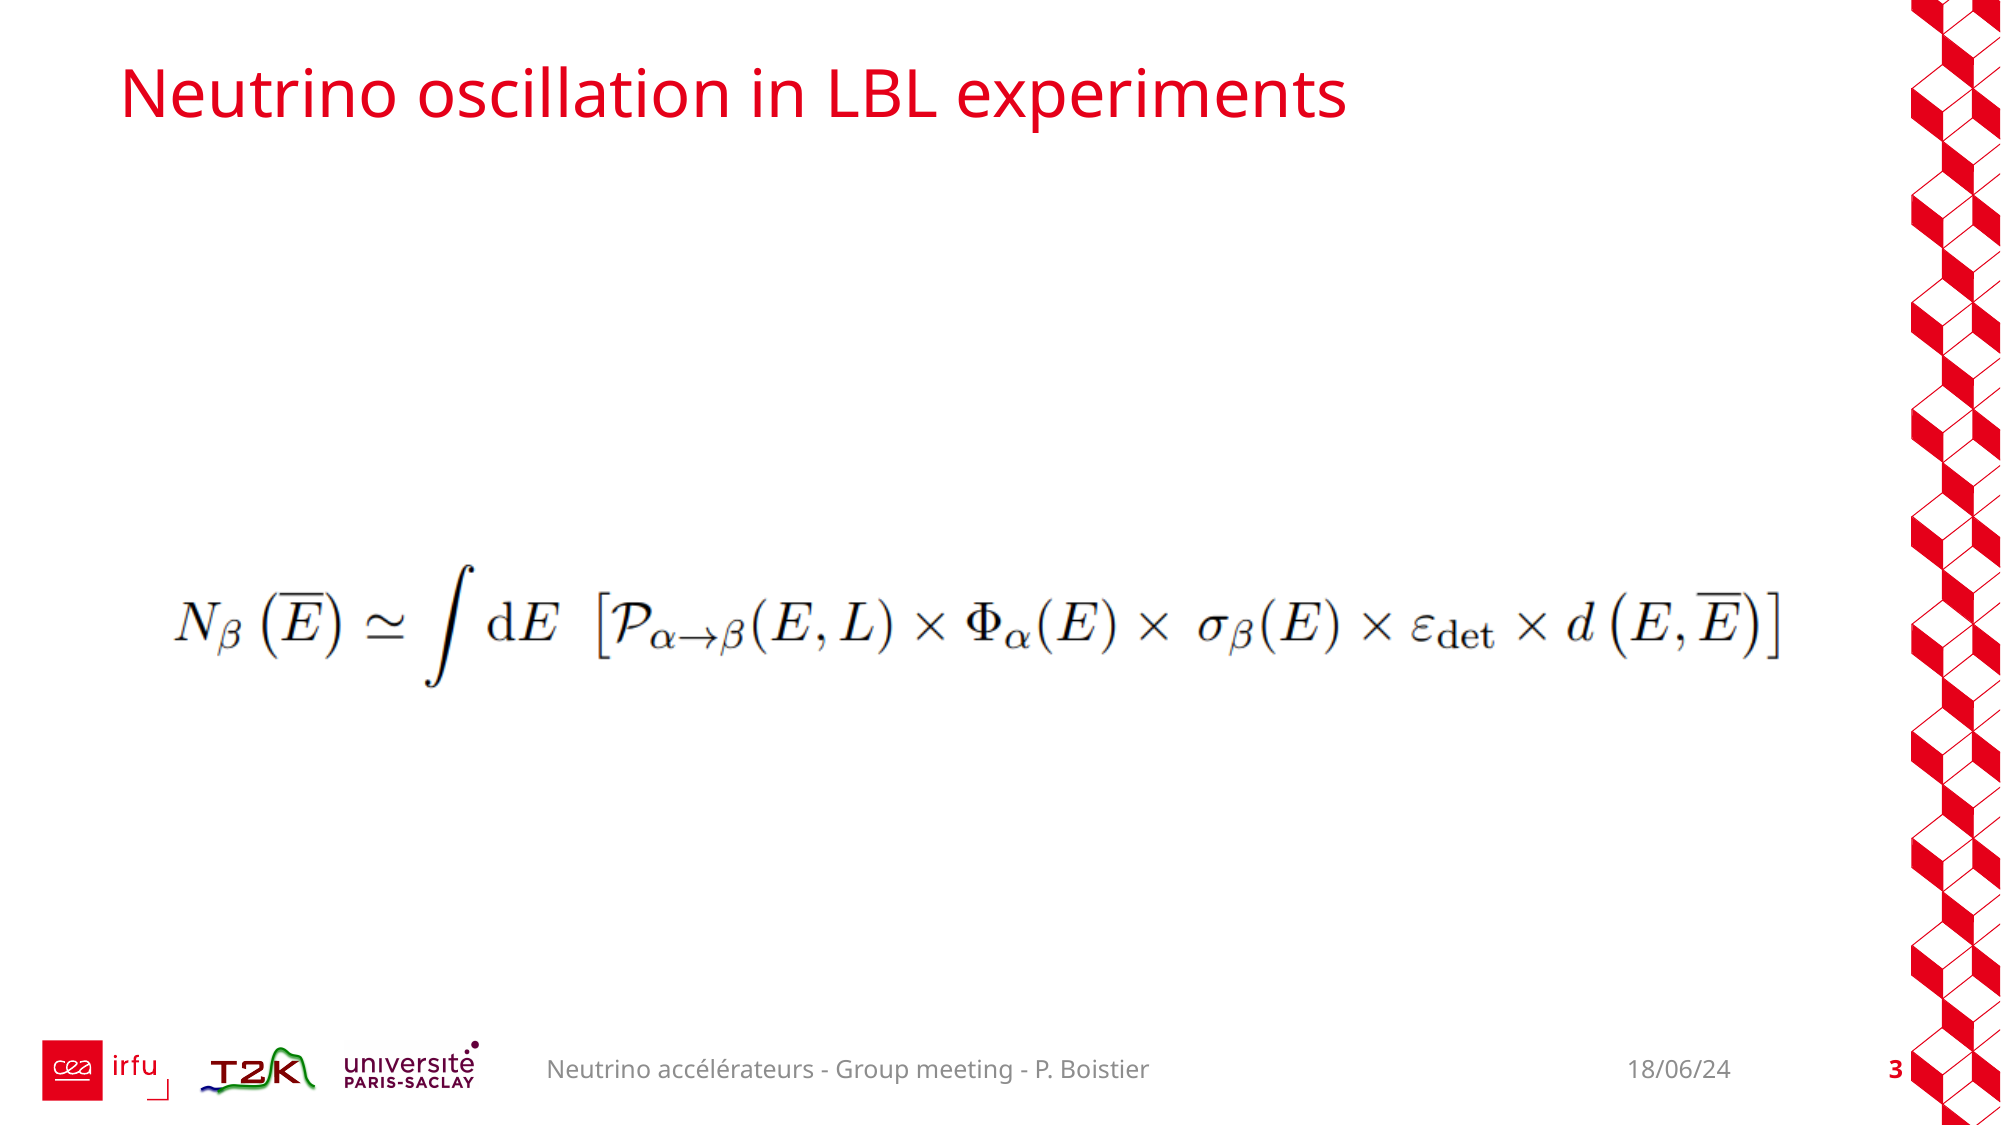

# Neutrino oscillation in LBL experiments
Neutrino accélérateurs - Group meeting - P. Boistier
18/06/24
3